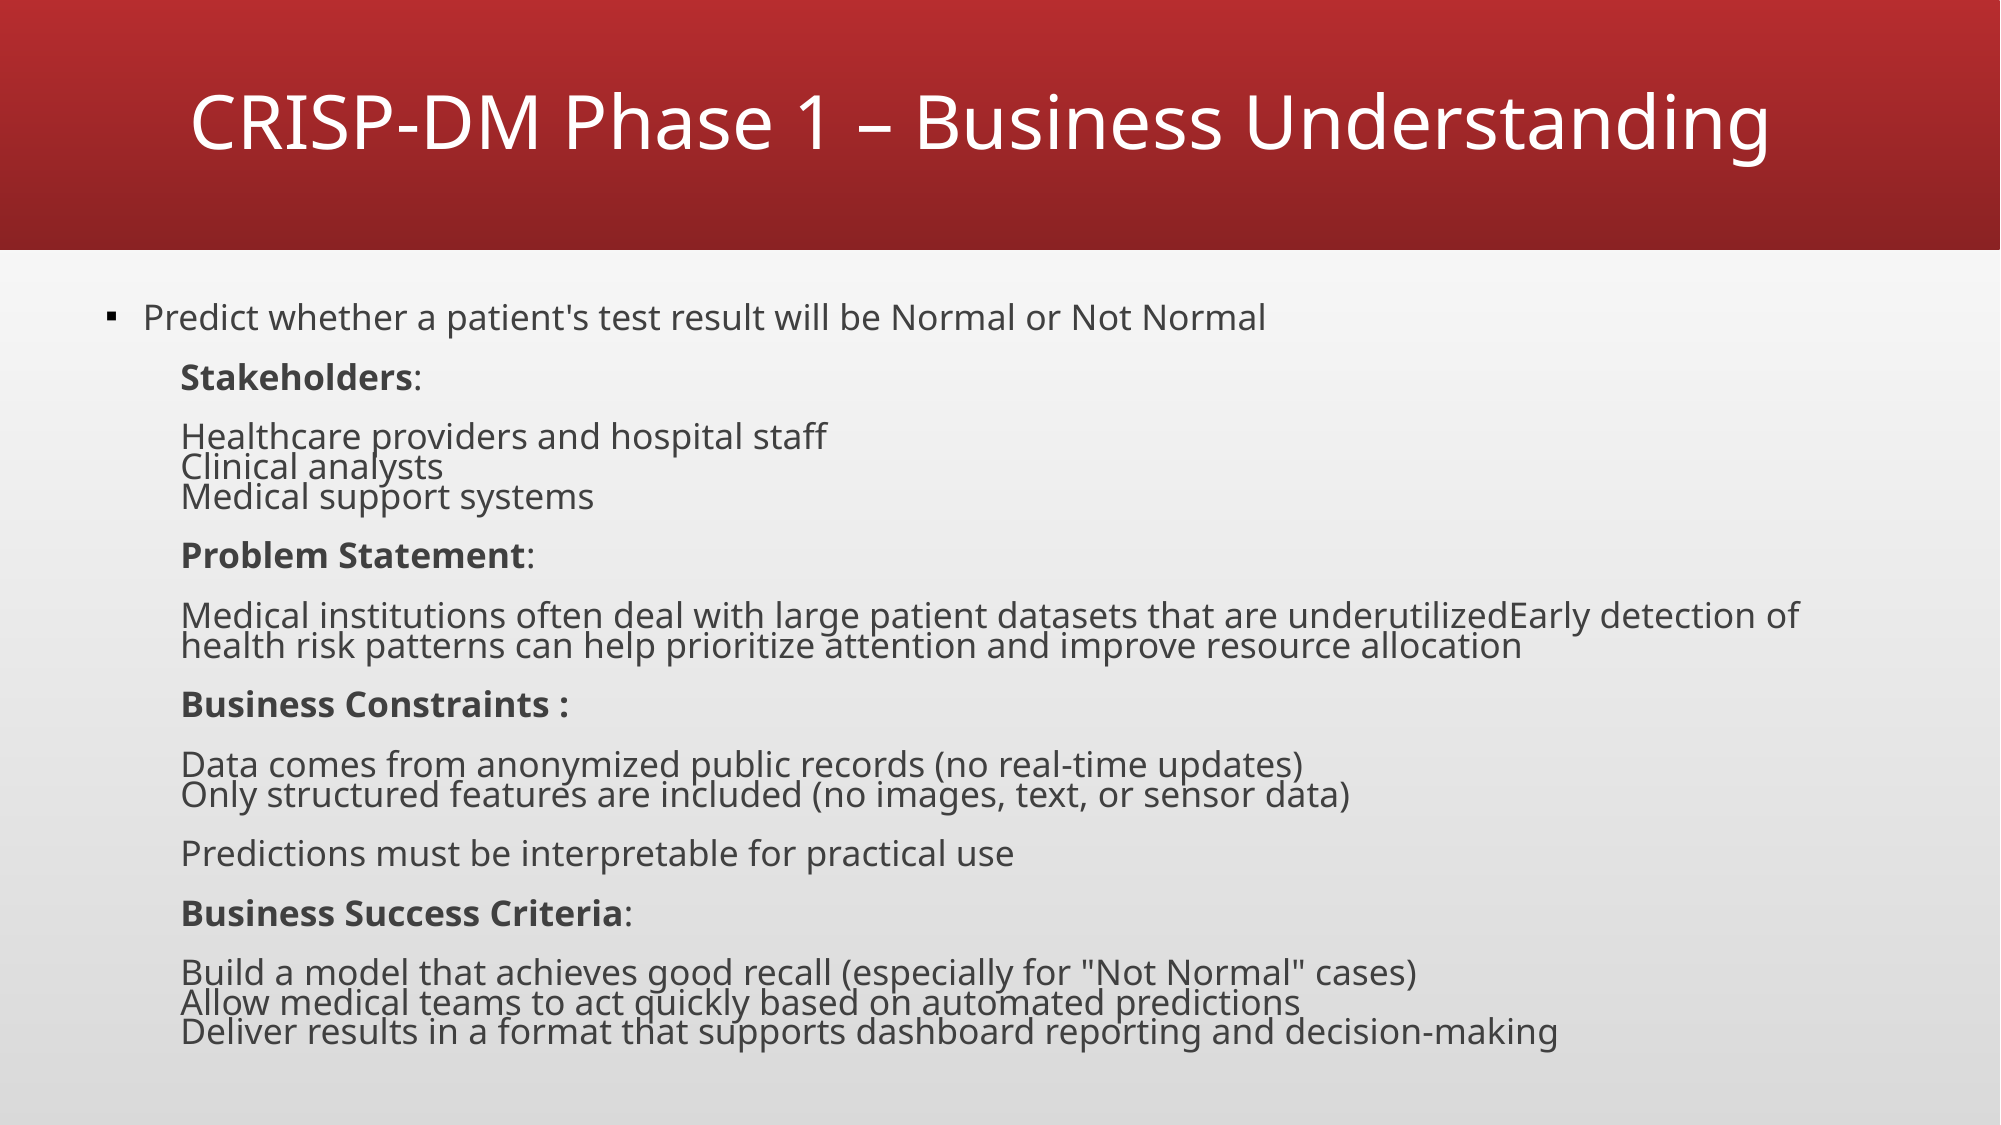

# CRISP-DM Phase 1 – Business Understanding
Predict whether a patient's test result will be Normal or Not Normal
Stakeholders:
Healthcare providers and hospital staff
Clinical analysts
Medical support systems
Problem Statement:
Medical institutions often deal with large patient datasets that are underutilizedEarly detection of health risk patterns can help prioritize attention and improve resource allocation
Business Constraints :
Data comes from anonymized public records (no real-time updates)
Only structured features are included (no images, text, or sensor data)
Predictions must be interpretable for practical use
Business Success Criteria:
Build a model that achieves good recall (especially for "Not Normal" cases)
Allow medical teams to act quickly based on automated predictions
Deliver results in a format that supports dashboard reporting and decision-making